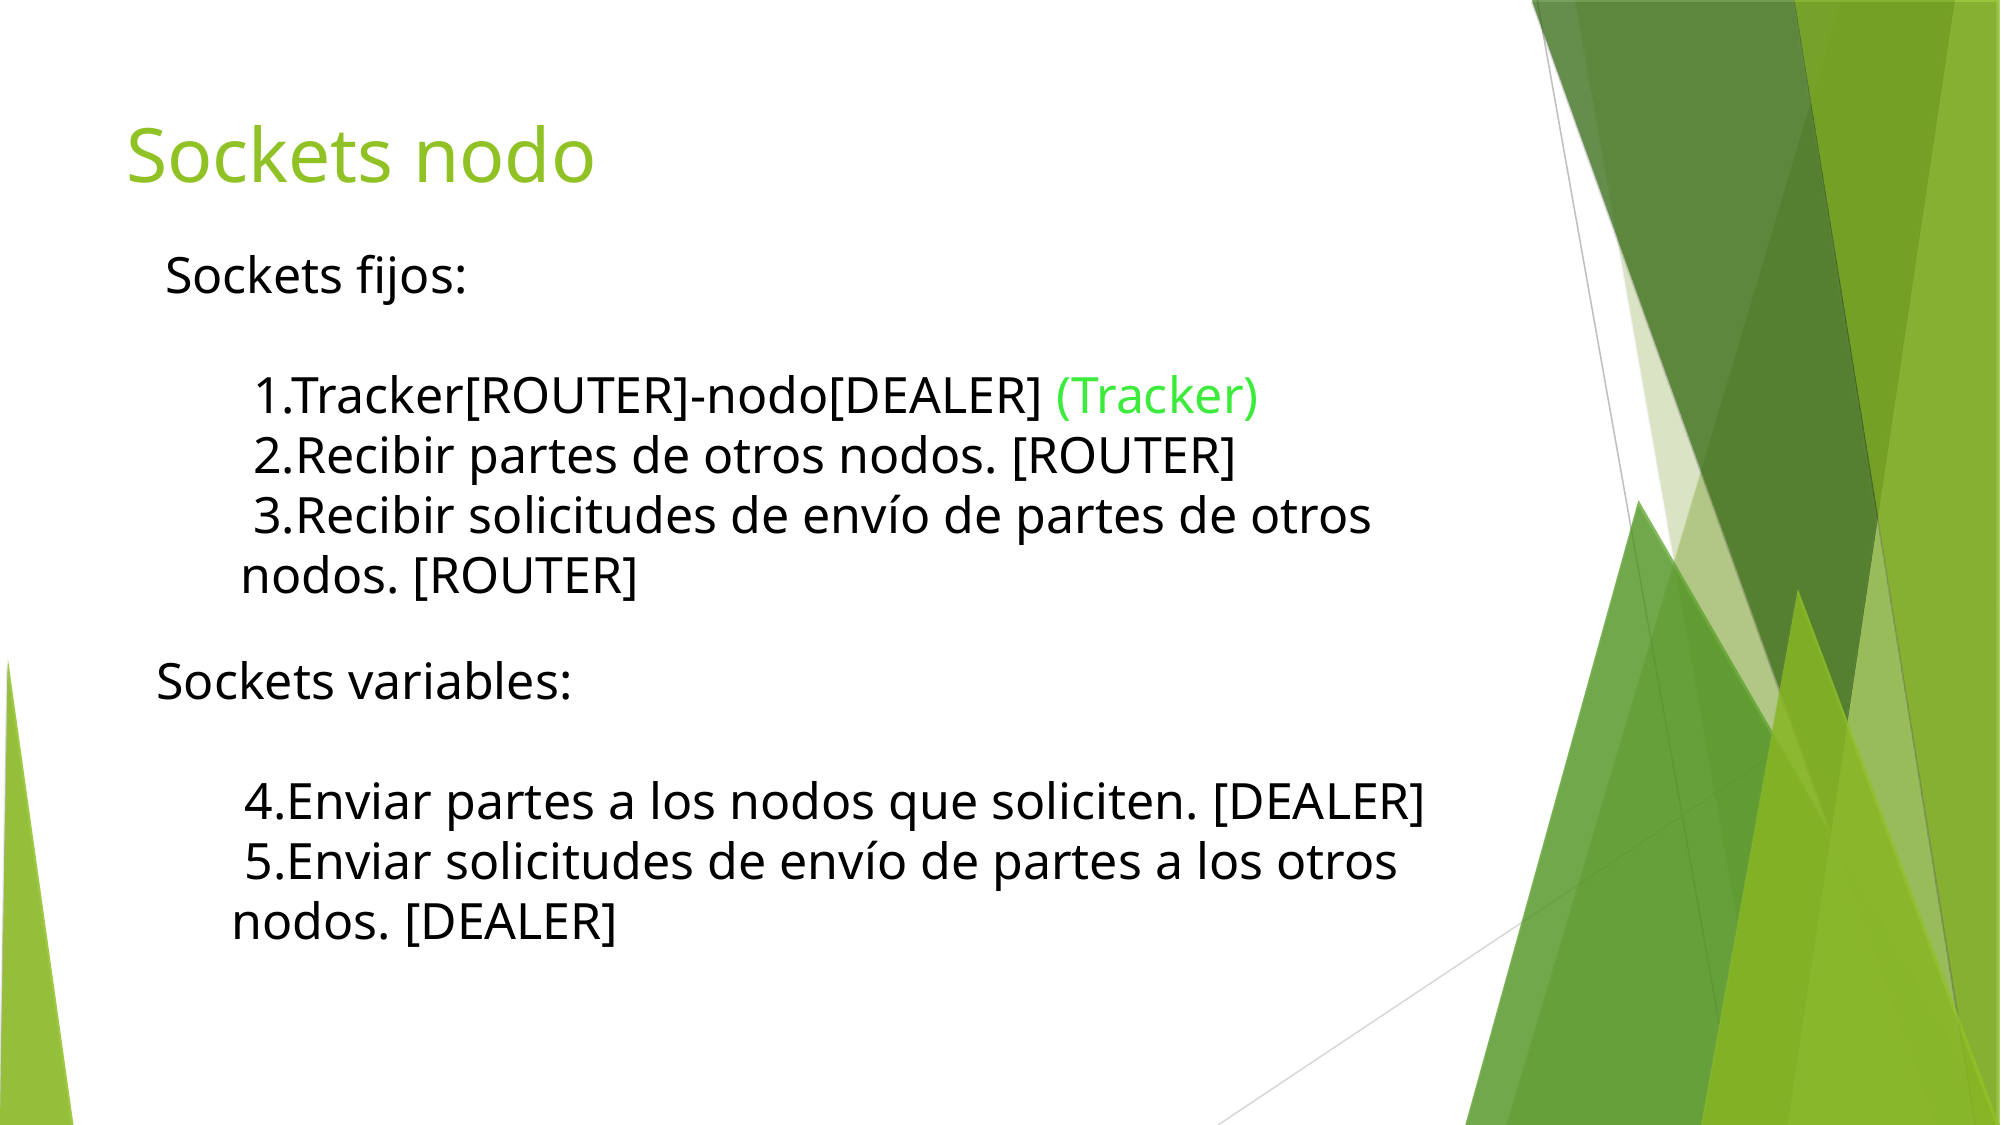

# Sockets nodo
Sockets fijos:
 1.Tracker[ROUTER]-nodo[DEALER] (Tracker)
 2.Recibir partes de otros nodos. [ROUTER]
 3.Recibir solicitudes de envío de partes de otros nodos. [ROUTER]
Sockets variables:
 4.Enviar partes a los nodos que soliciten. [DEALER]
 5.Enviar solicitudes de envío de partes a los otros nodos. [DEALER]